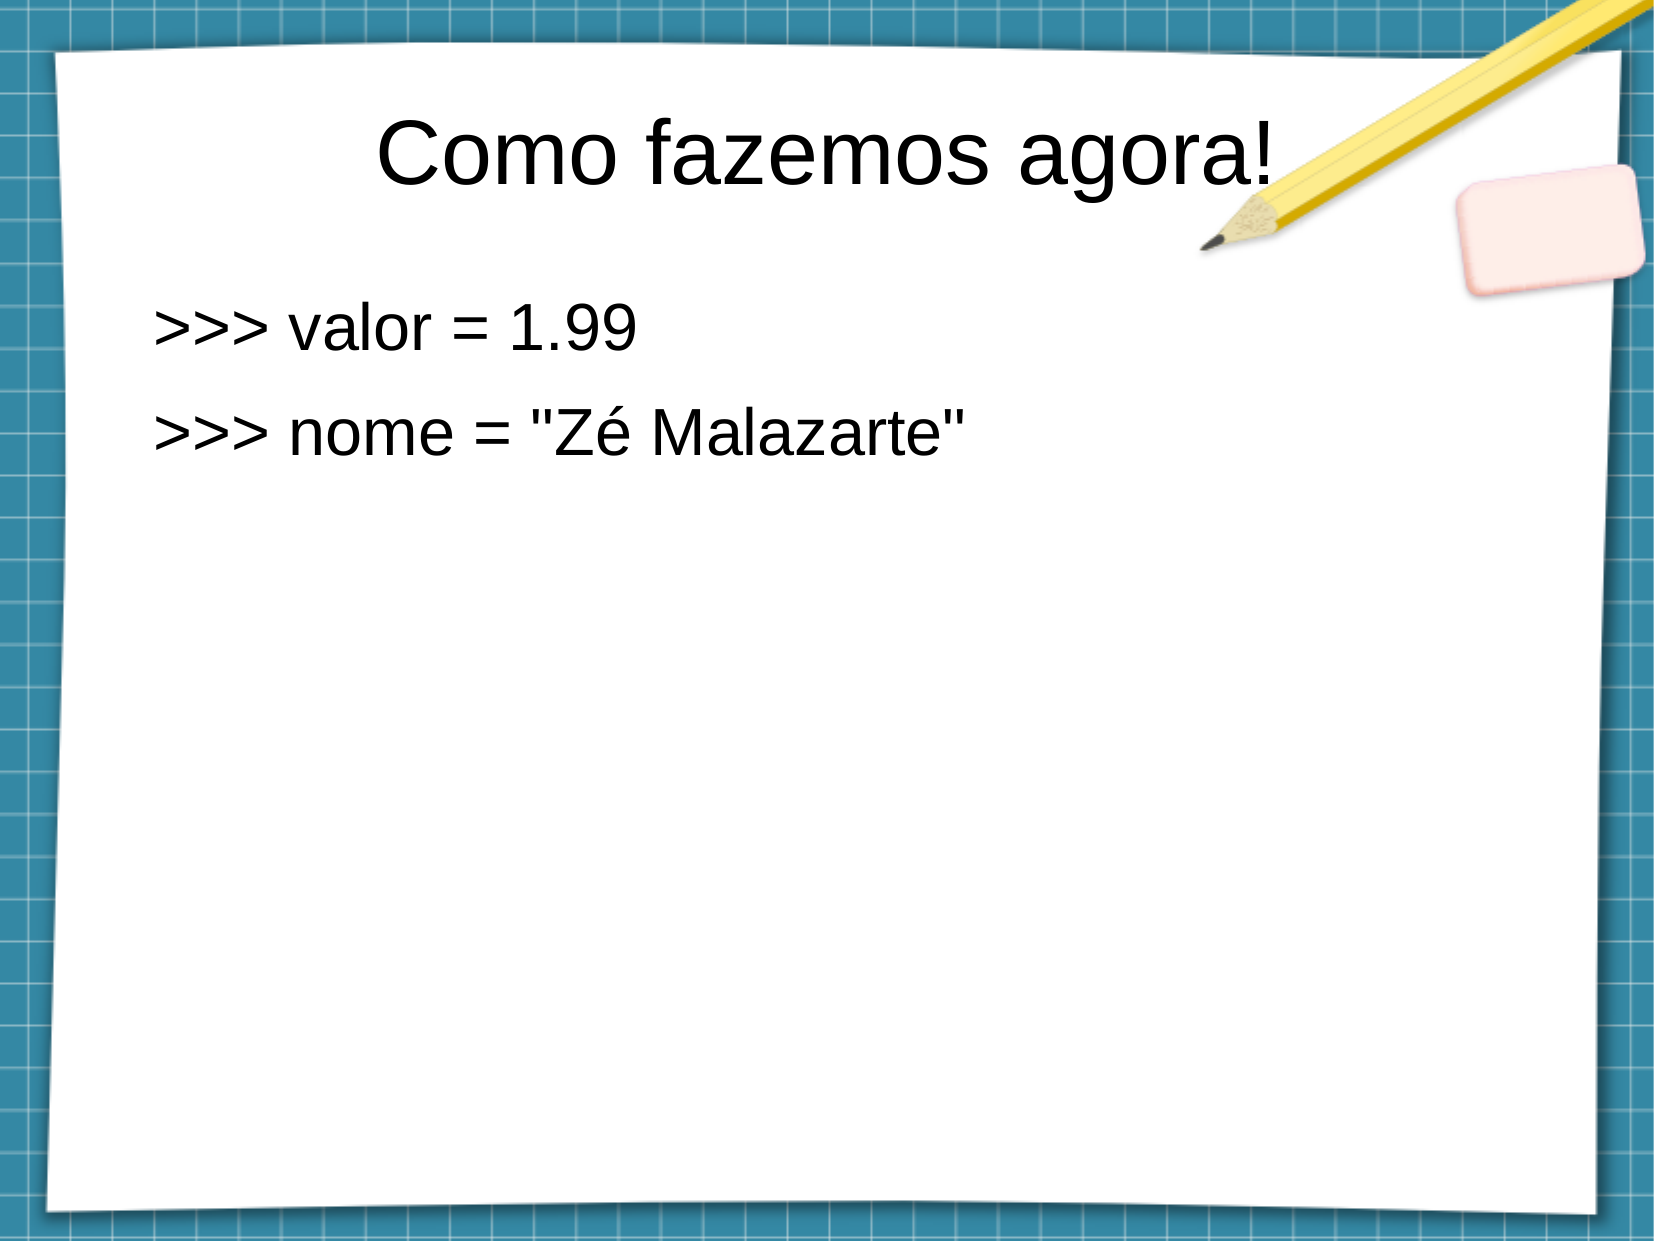

# Como fazemos agora!
>>> valor = 1.99
>>> nome = "Zé Malazarte"